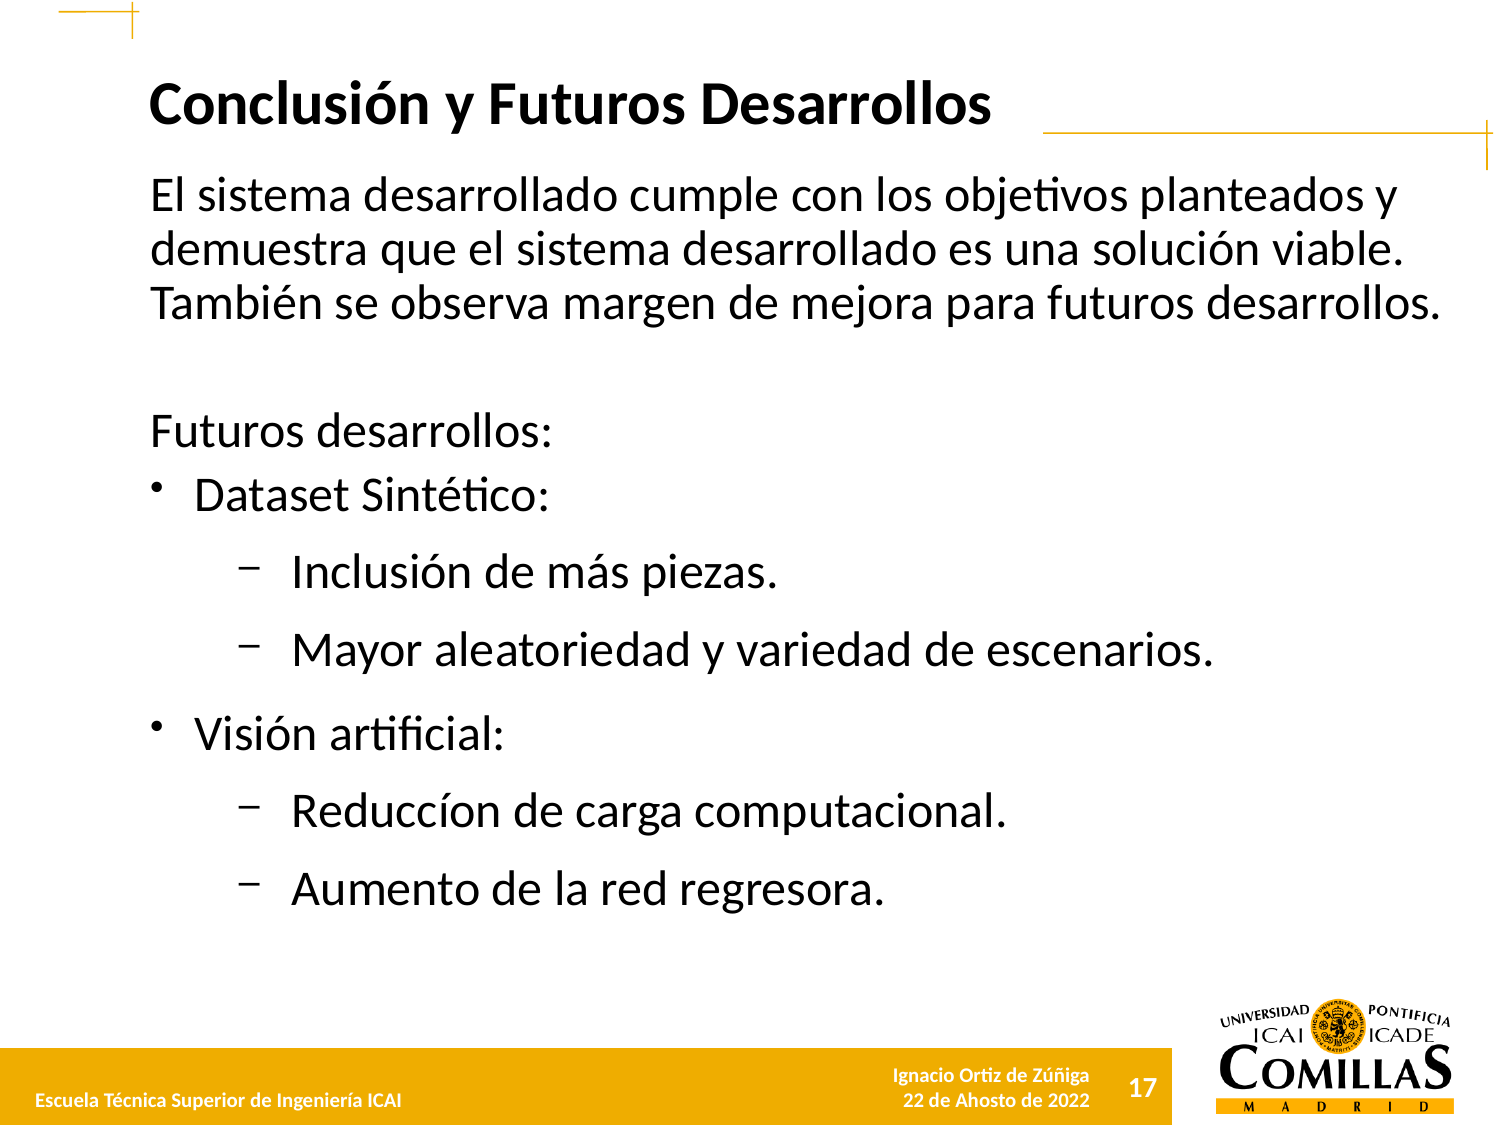

Conclusión y Futuros Desarrollos
# El sistema desarrollado cumple con los objetivos planteados y demuestra que el sistema desarrollado es una solución viable. También se observa margen de mejora para futuros desarrollos.
Futuros desarrollos:
Dataset Sintético:
Inclusión de más piezas.
Mayor aleatoriedad y variedad de escenarios.
Visión artificial:
Reduccíon de carga computacional.
Aumento de la red regresora.